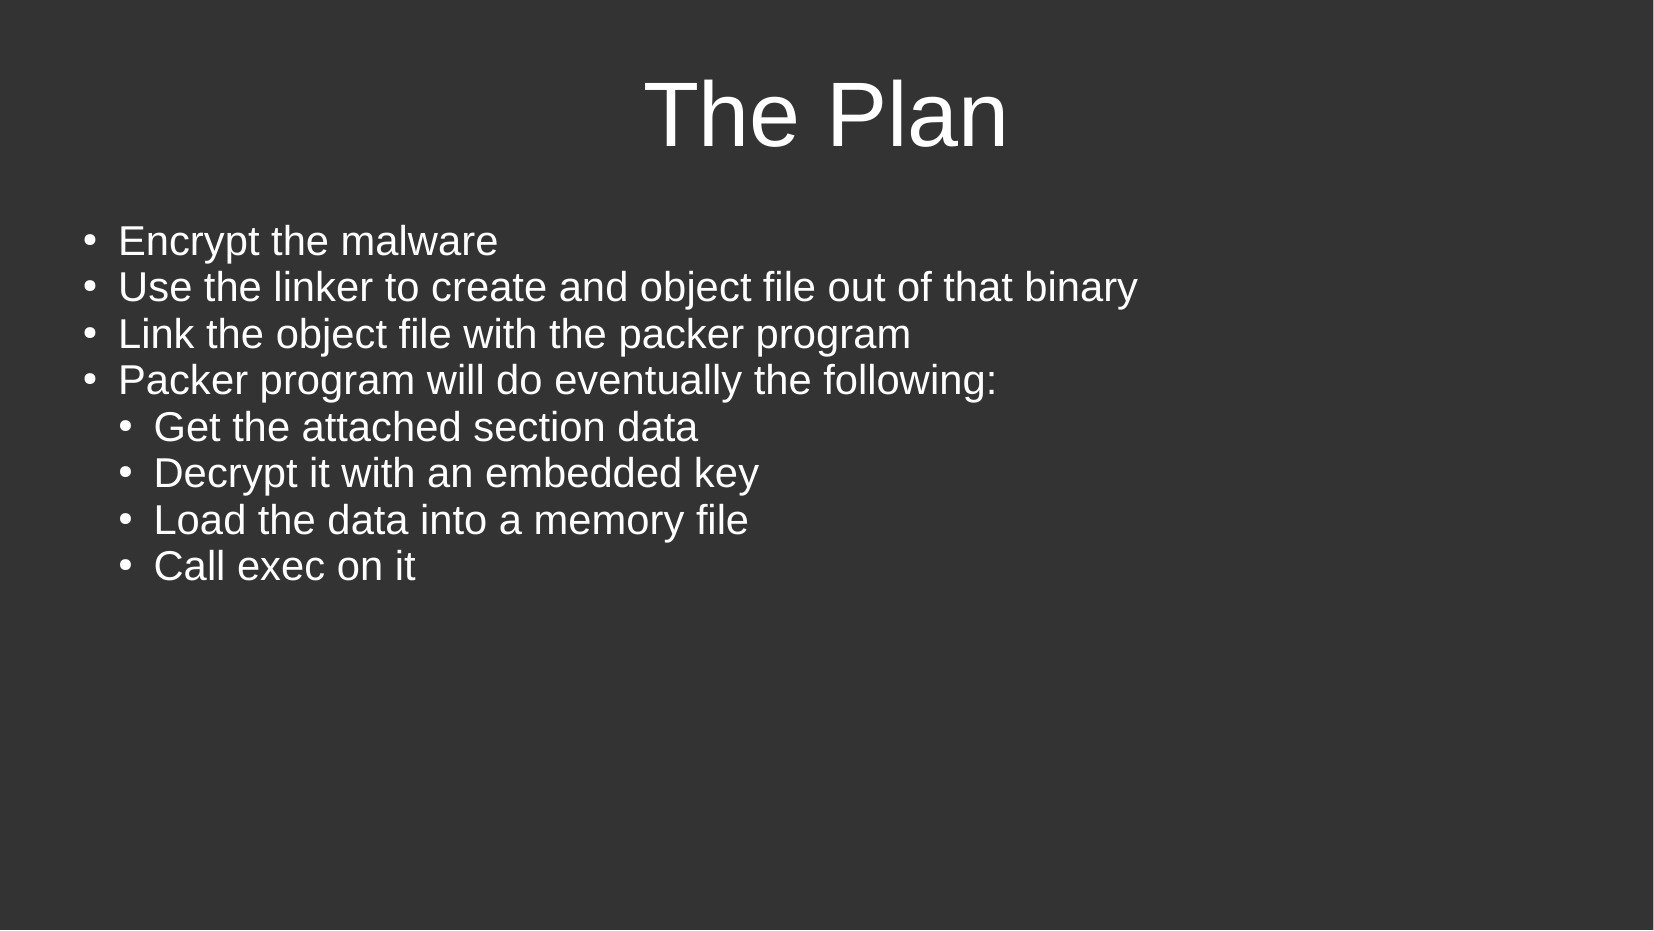

# The Plan
Encrypt the malware
Use the linker to create and object file out of that binary
Link the object file with the packer program
Packer program will do eventually the following:
Get the attached section data
Decrypt it with an embedded key
Load the data into a memory file
Call exec on it